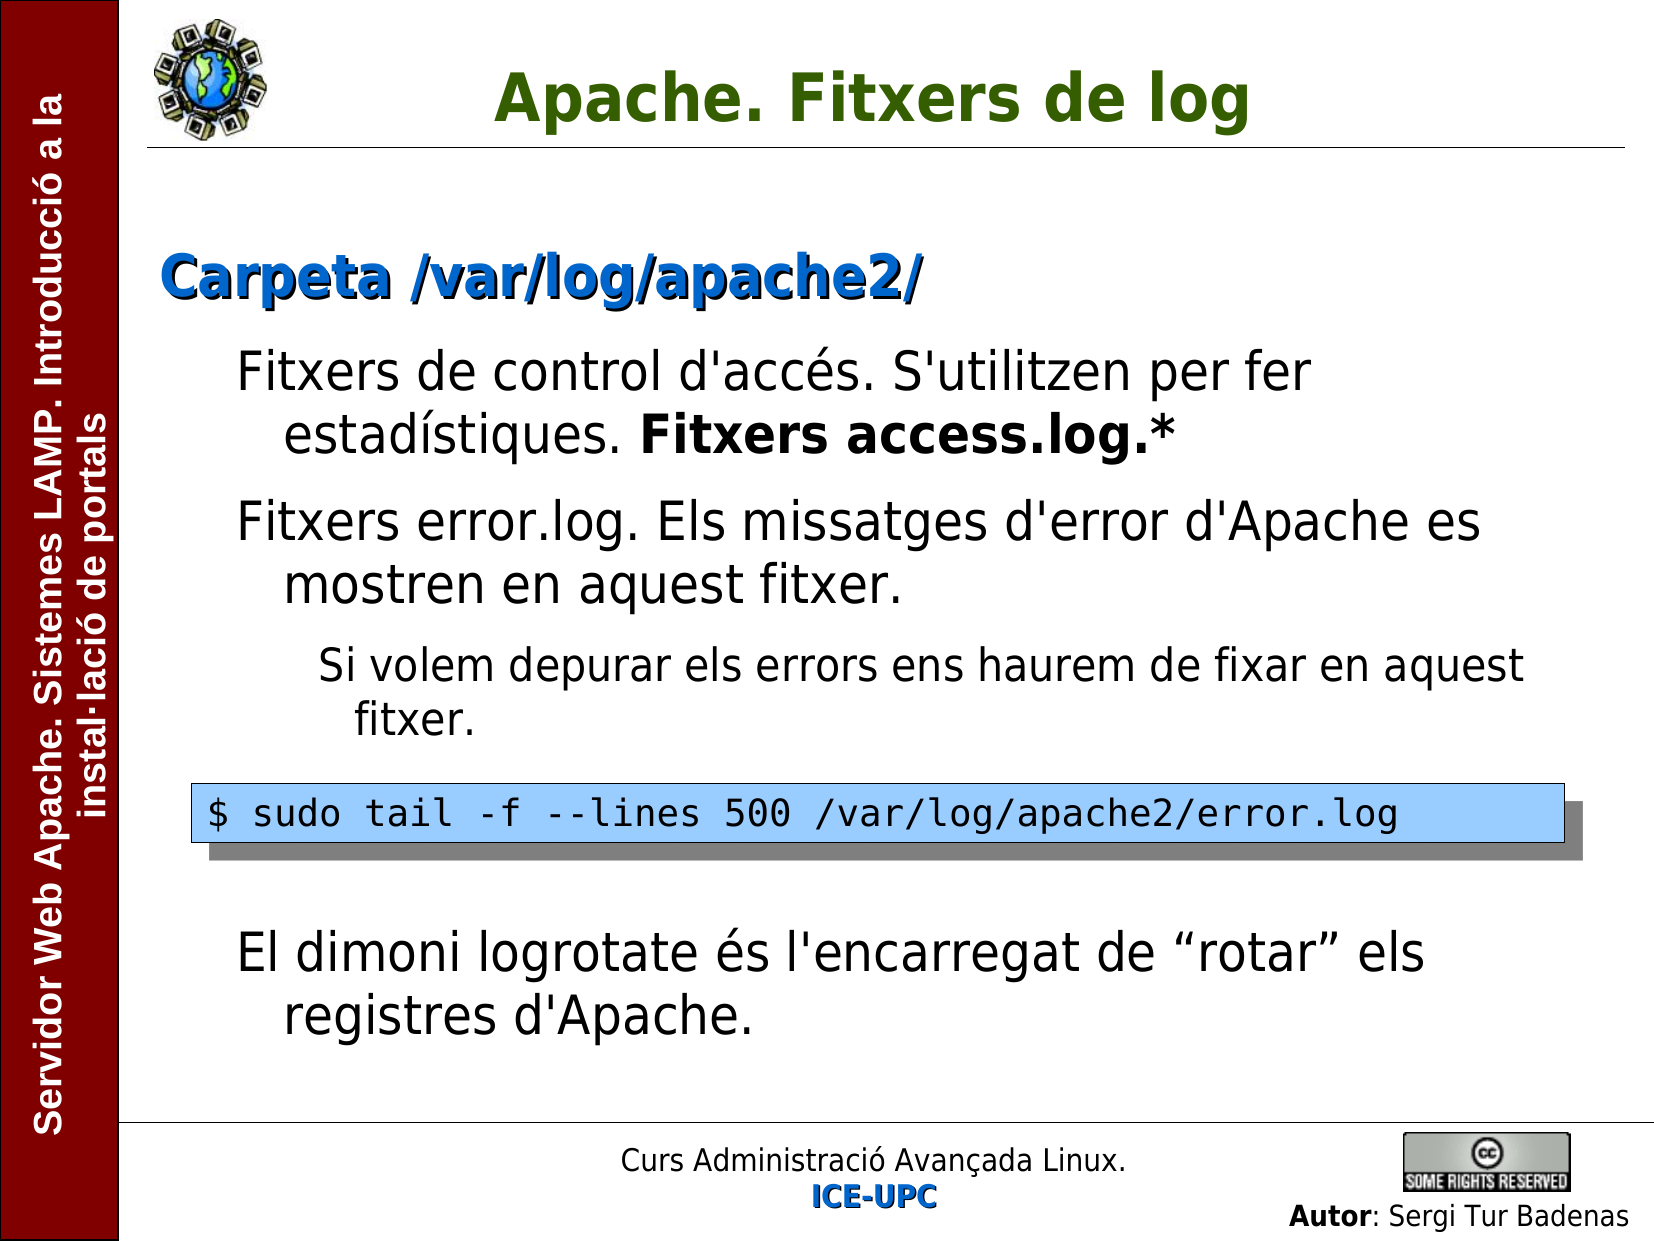

# Apache. Fitxers de log
Carpeta /var/log/apache2/
Fitxers de control d'accés. S'utilitzen per fer estadístiques. Fitxers access.log.*
Fitxers error.log. Els missatges d'error d'Apache es mostren en aquest fitxer.
Si volem depurar els errors ens haurem de fixar en aquest fitxer.
El dimoni logrotate és l'encarregat de “rotar” els registres d'Apache.
$ sudo tail -f --lines 500 /var/log/apache2/error.log